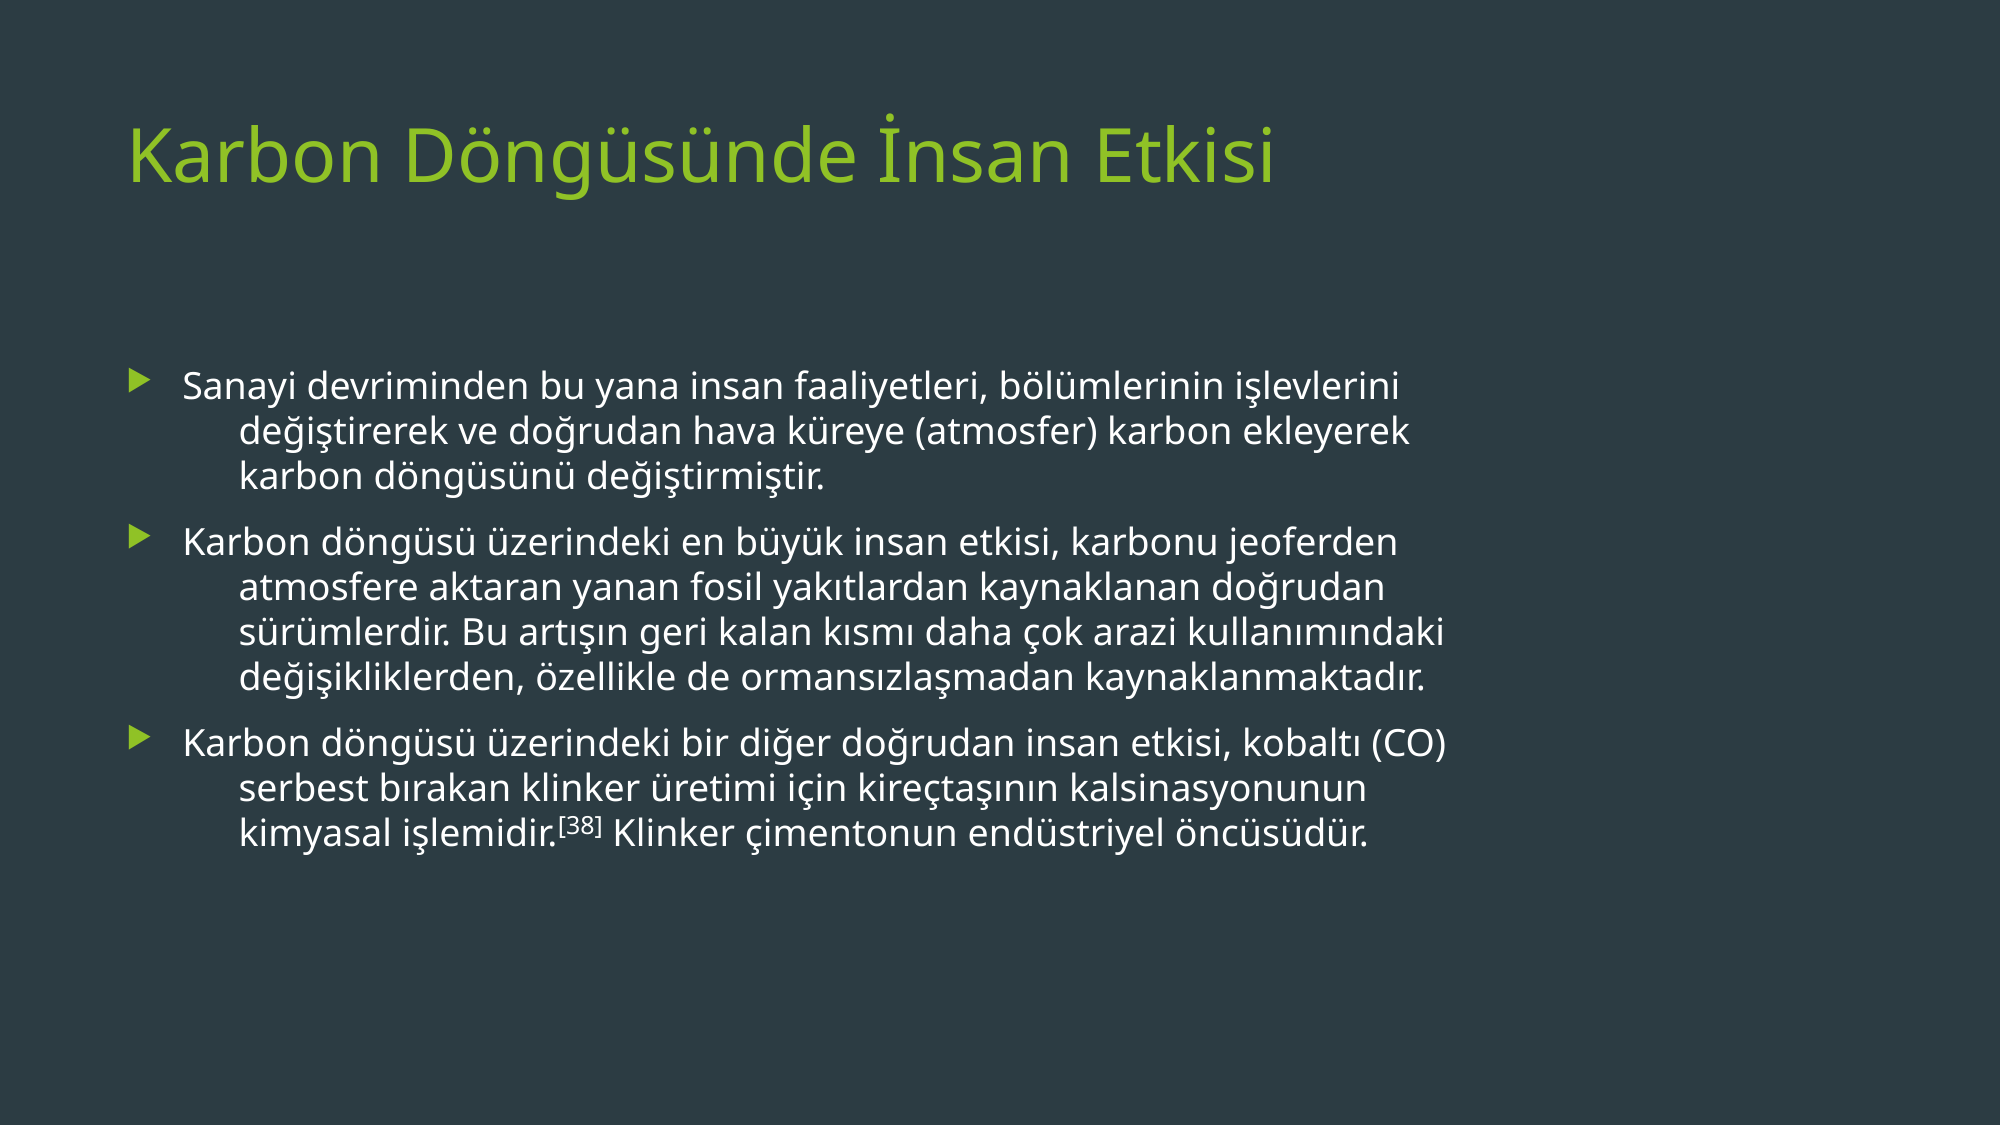

# Karbon Döngüsünde İnsan Etkisi
Sanayi devriminden bu yana insan faaliyetleri, bölümlerinin işlevlerini değiştirerek ve doğrudan hava küreye (atmosfer) karbon ekleyerek karbon döngüsünü değiştirmiştir.
Karbon döngüsü üzerindeki en büyük insan etkisi, karbonu jeoferden atmosfere aktaran yanan fosil yakıtlardan kaynaklanan doğrudan sürümlerdir. Bu artışın geri kalan kısmı daha çok arazi kullanımındaki değişikliklerden, özellikle de ormansızlaşmadan kaynaklanmaktadır.
Karbon döngüsü üzerindeki bir diğer doğrudan insan etkisi, kobaltı (CO) serbest bırakan klinker üretimi için kireçtaşının kalsinasyonunun kimyasal işlemidir.[38] Klinker çimentonun endüstriyel öncüsüdür.